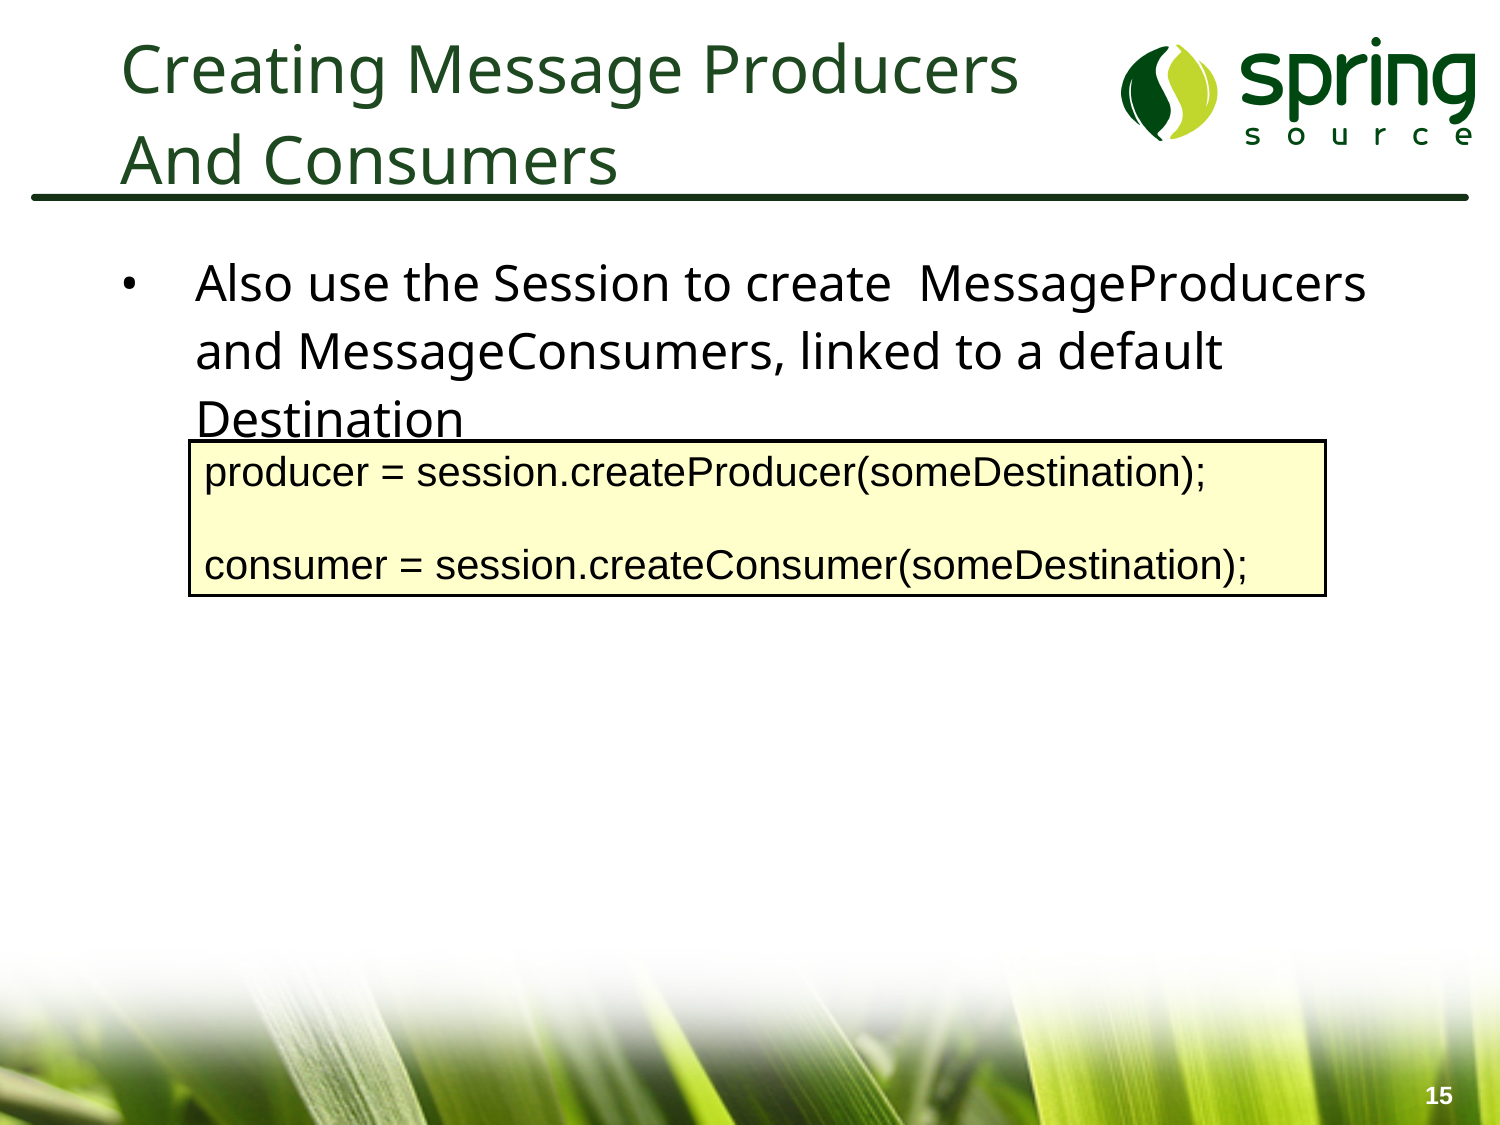

# Creating Message Producers And Consumers
Also use the Session to create MessageProducers and MessageConsumers, linked to a default Destination
producer = session.createProducer(someDestination);
consumer = session.createConsumer(someDestination);